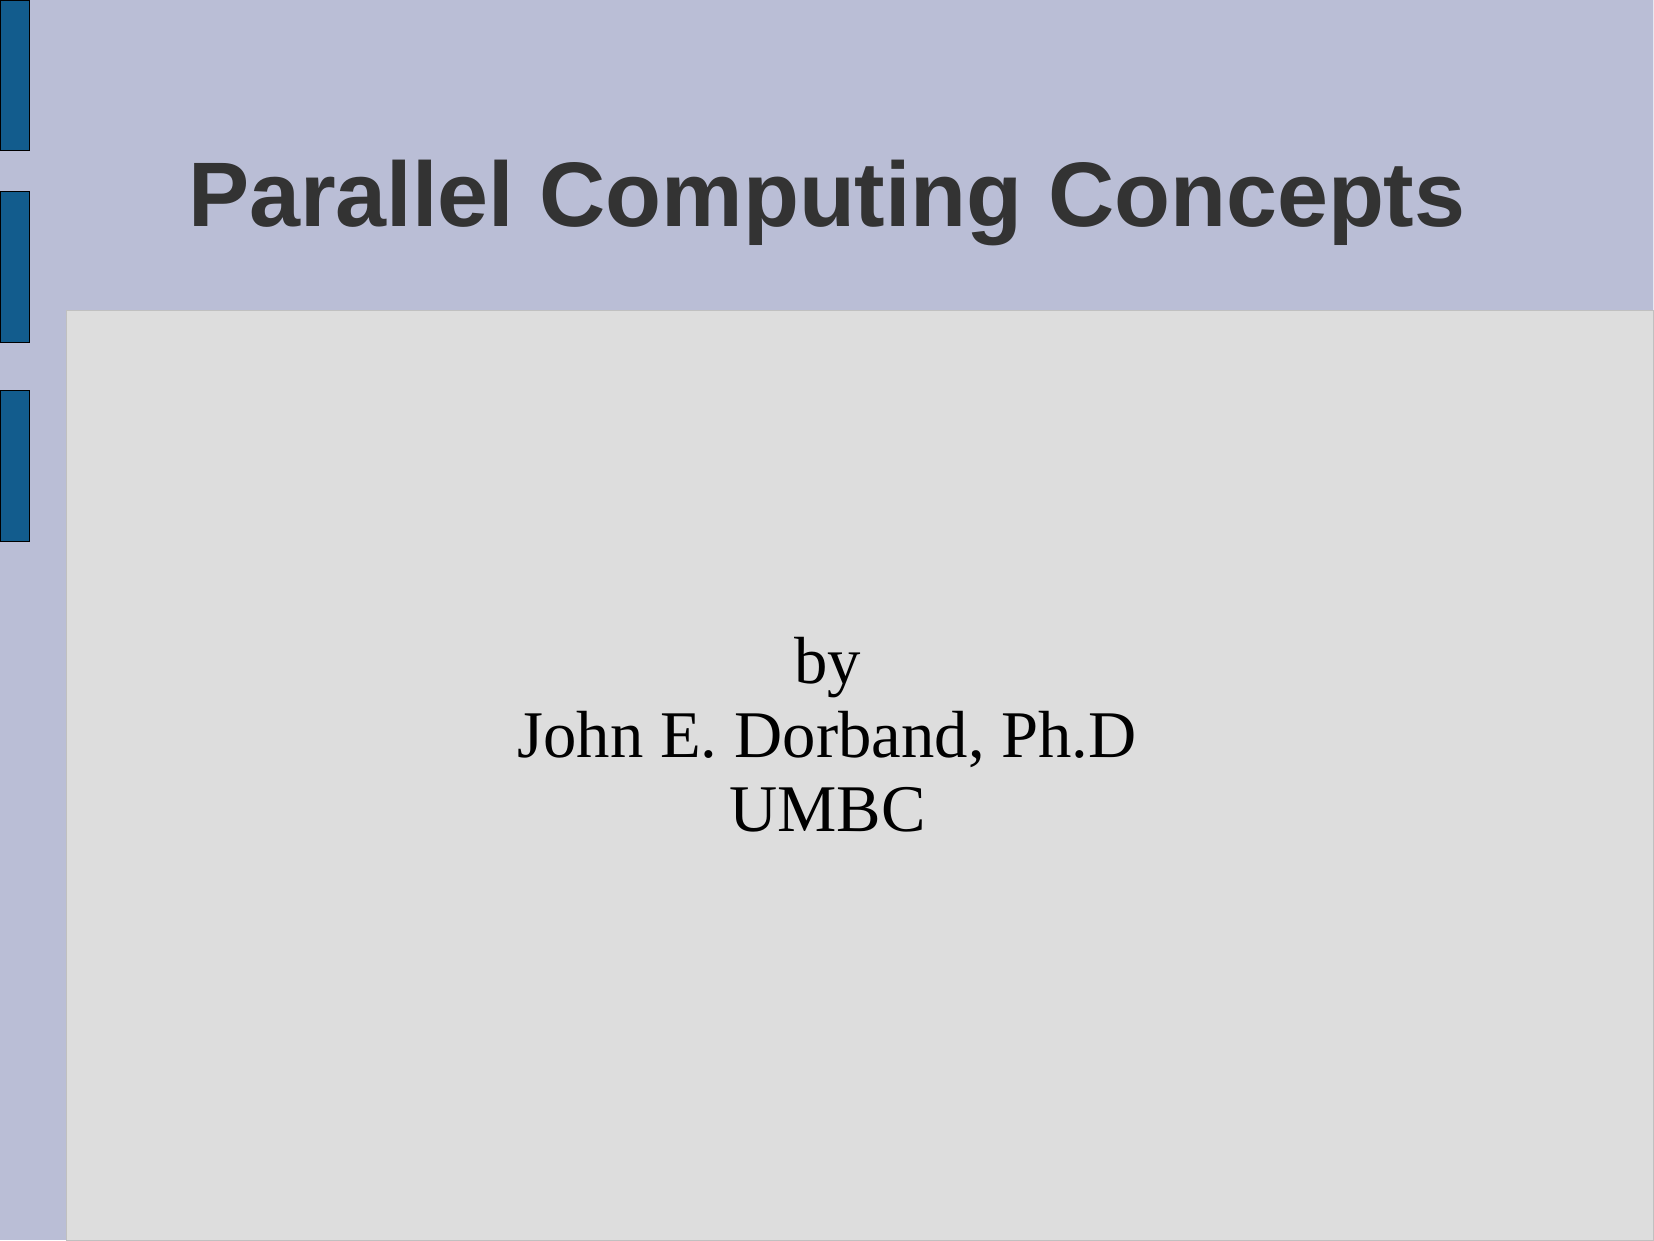

# Parallel Computing Concepts
by
John E. Dorband, Ph.D
UMBC